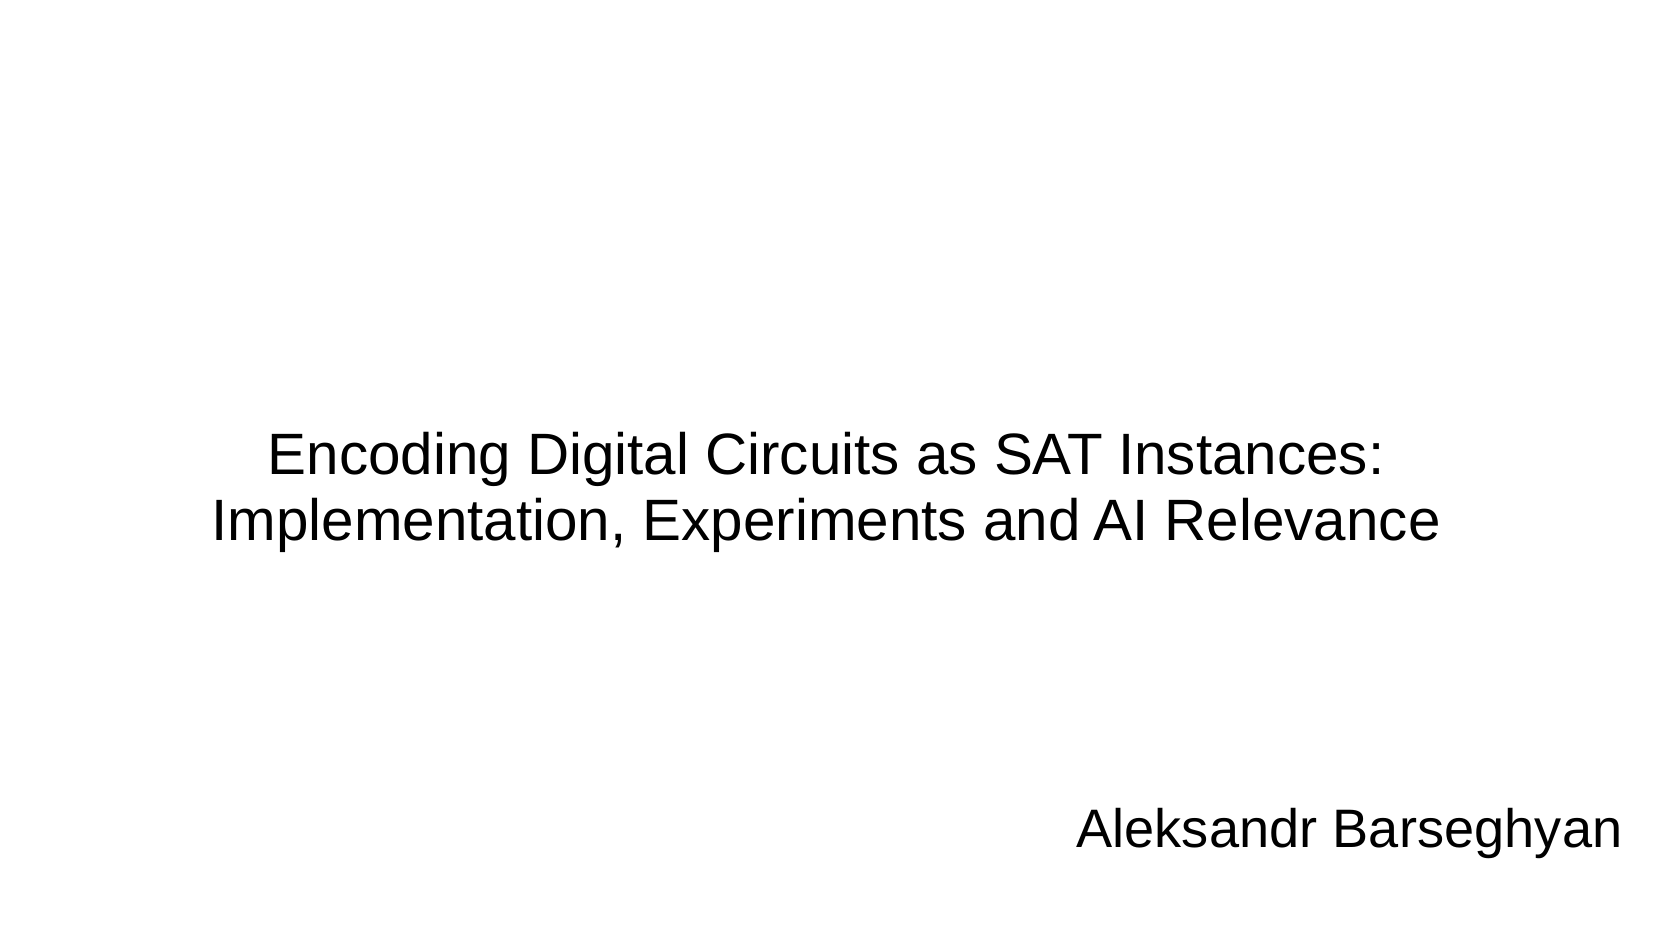

Encoding Digital Circuits as SAT Instances: Implementation, Experiments and AI Relevance
# Aleksandr Barseghyan